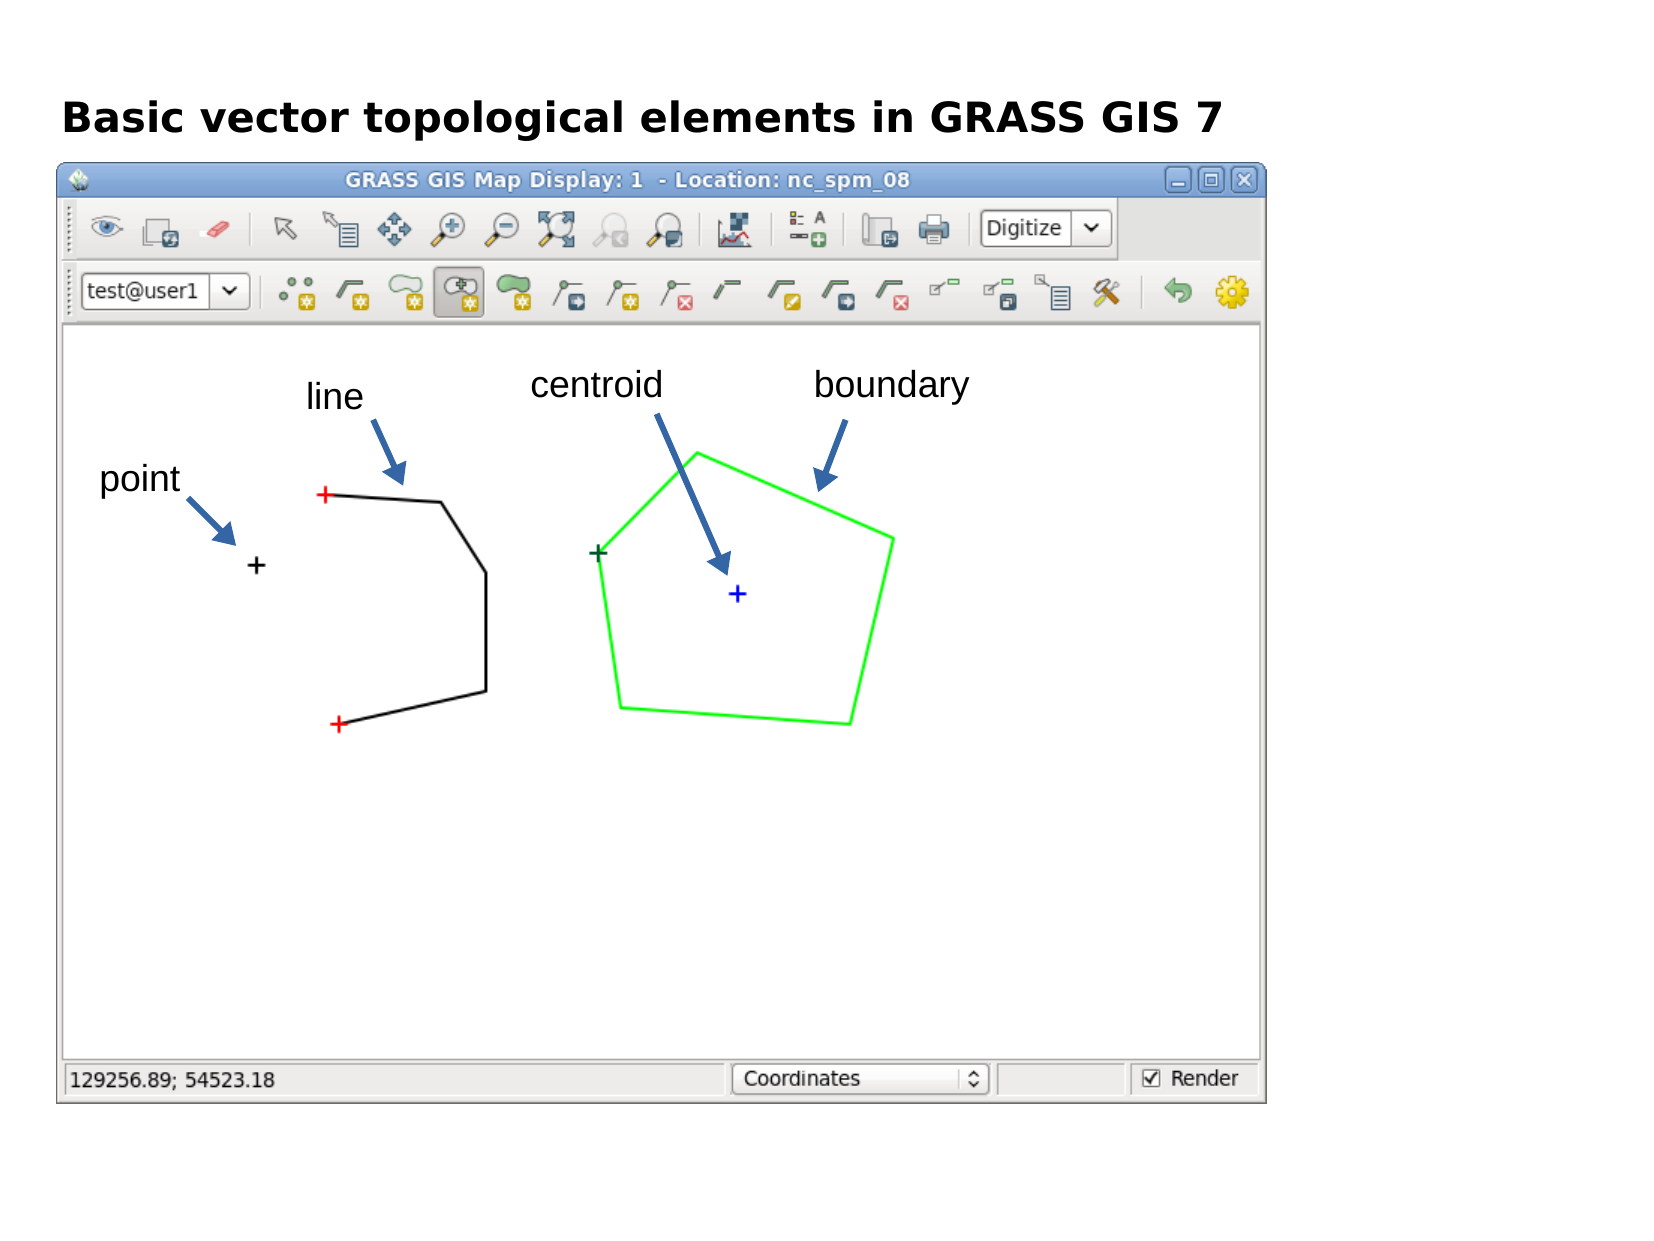

Basic vector topological elements in GRASS GIS 7
centroid
boundary
line
point